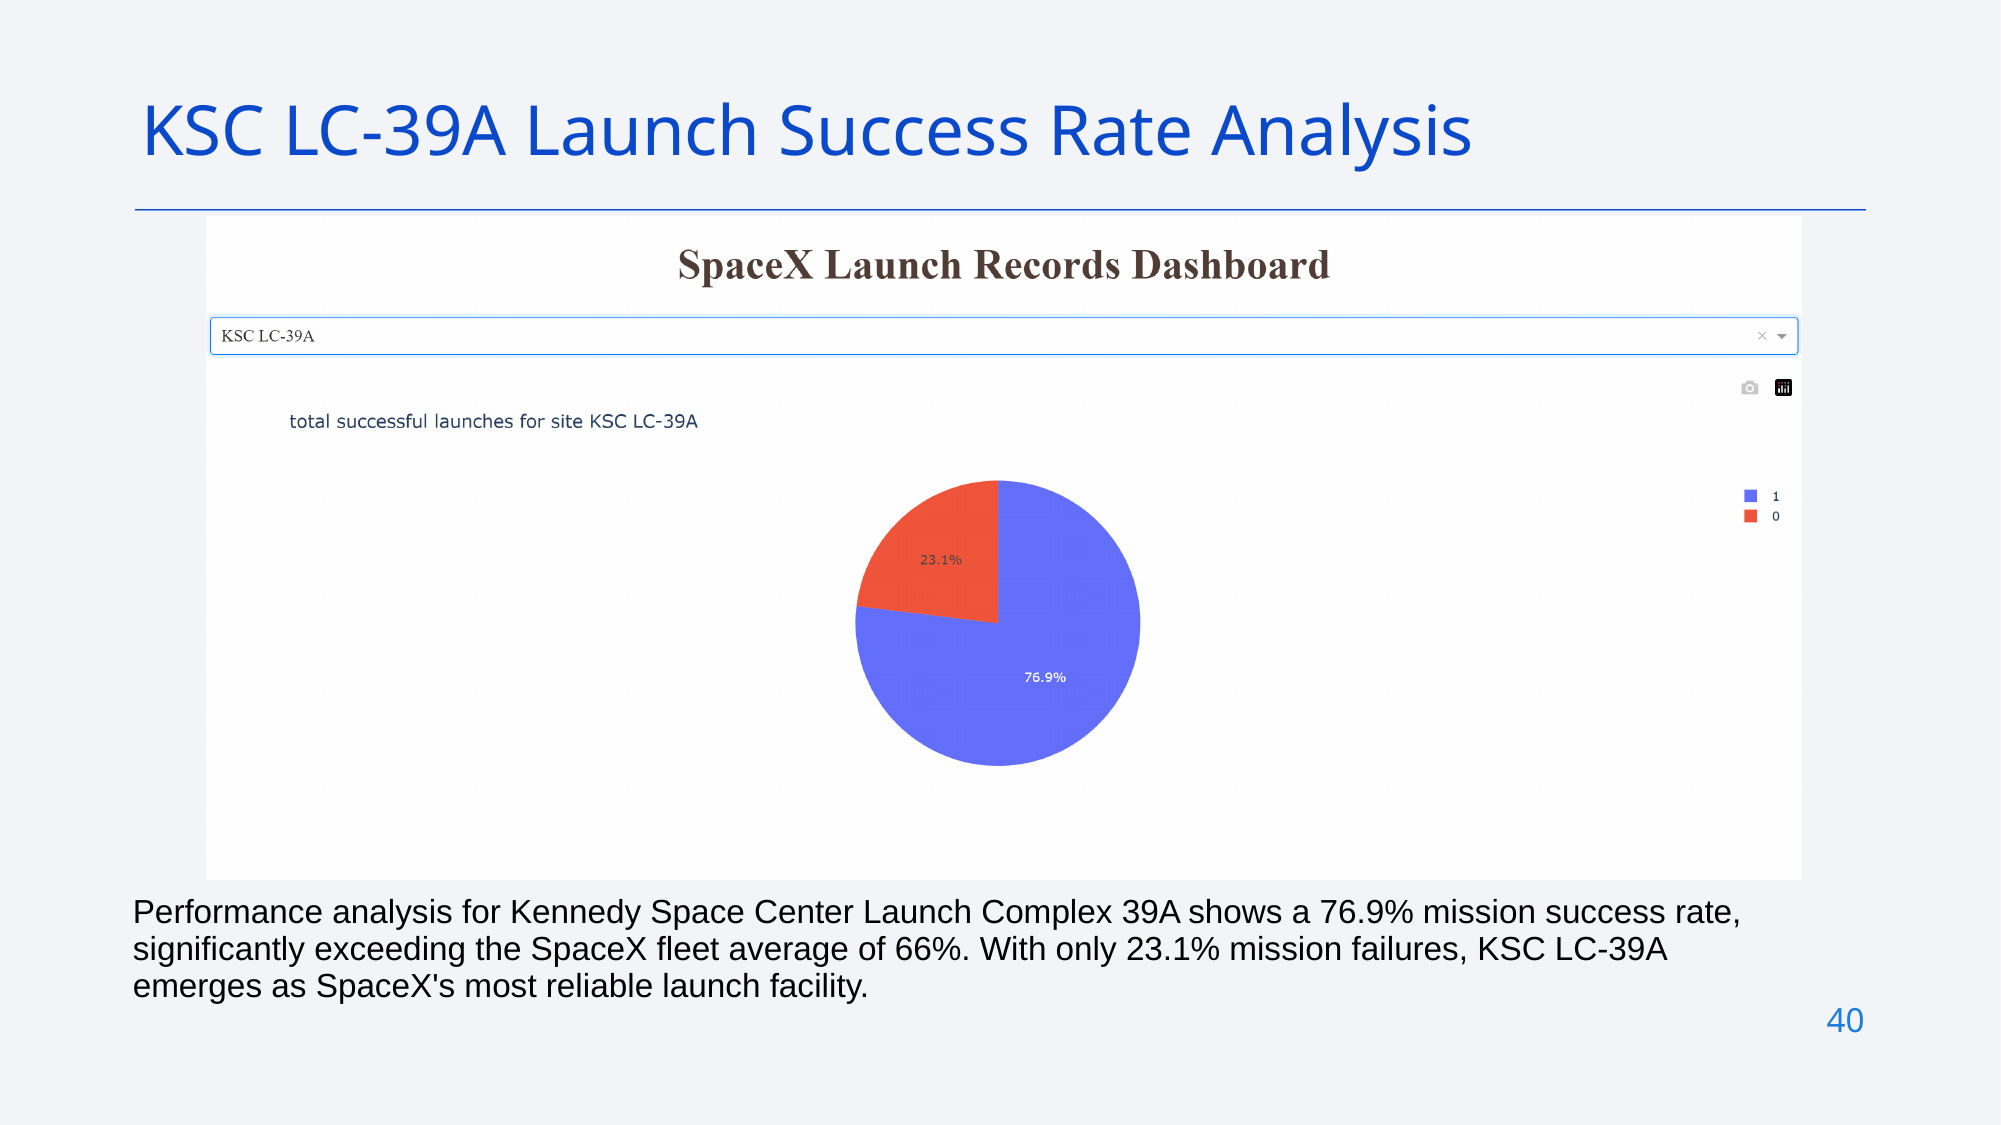

KSC LC-39A Launch Success Rate Analysis
Performance analysis for Kennedy Space Center Launch Complex 39A shows a 76.9% mission success rate, significantly exceeding the SpaceX fleet average of 66%. With only 23.1% mission failures, KSC LC-39A emerges as SpaceX's most reliable launch facility.
40